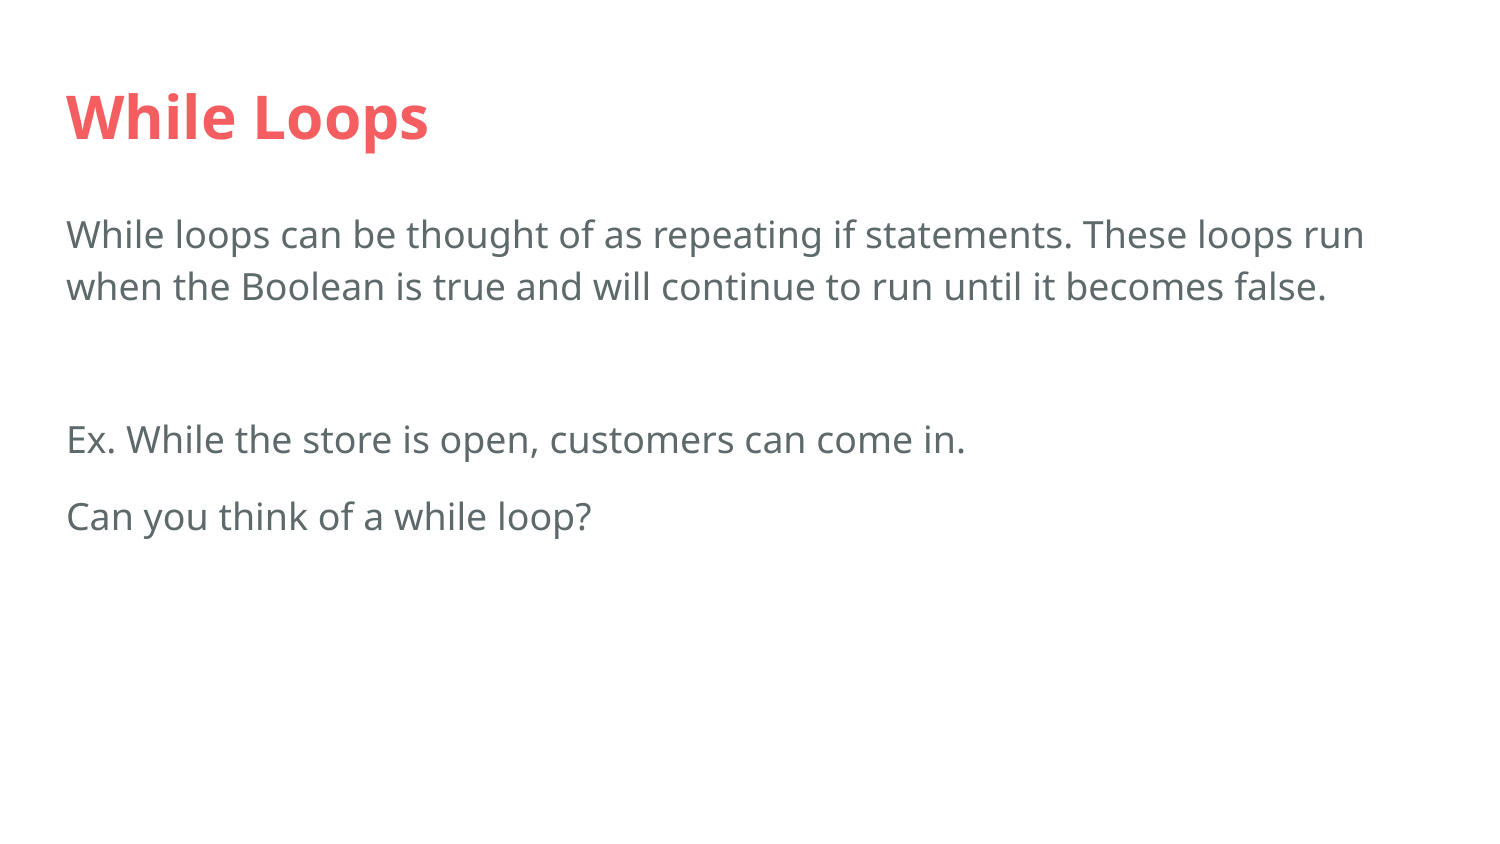

# While Loops
While loops can be thought of as repeating if statements. These loops run when the Boolean is true and will continue to run until it becomes false.
Ex. While the store is open, customers can come in.
Can you think of a while loop?